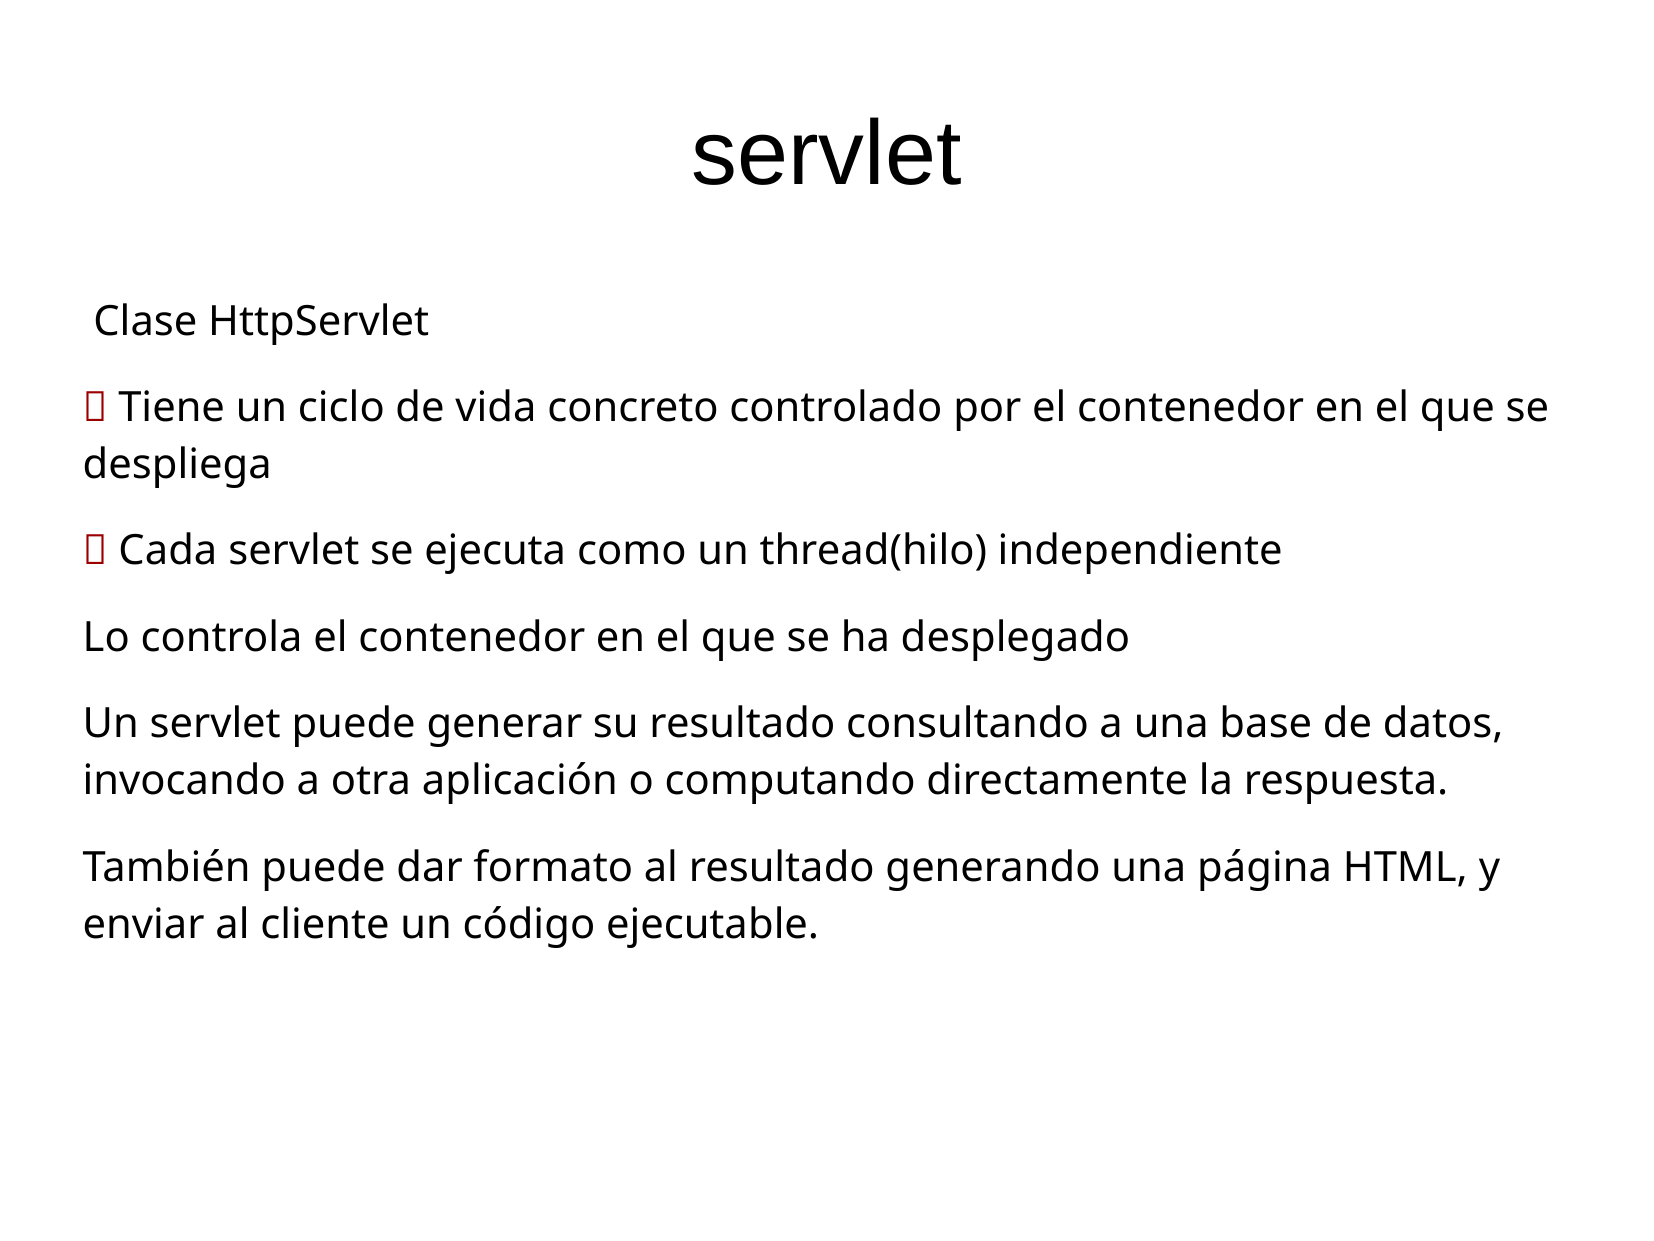

# servlet
 Clase HttpServlet
 Tiene un ciclo de vida concreto controlado por el contenedor en el que se despliega
 Cada servlet se ejecuta como un thread(hilo) independiente
Lo controla el contenedor en el que se ha desplegado
Un servlet puede generar su resultado consultando a una base de datos, invocando a otra aplicación o computando directamente la respuesta.
También puede dar formato al resultado generando una página HTML, y enviar al cliente un código ejecutable.